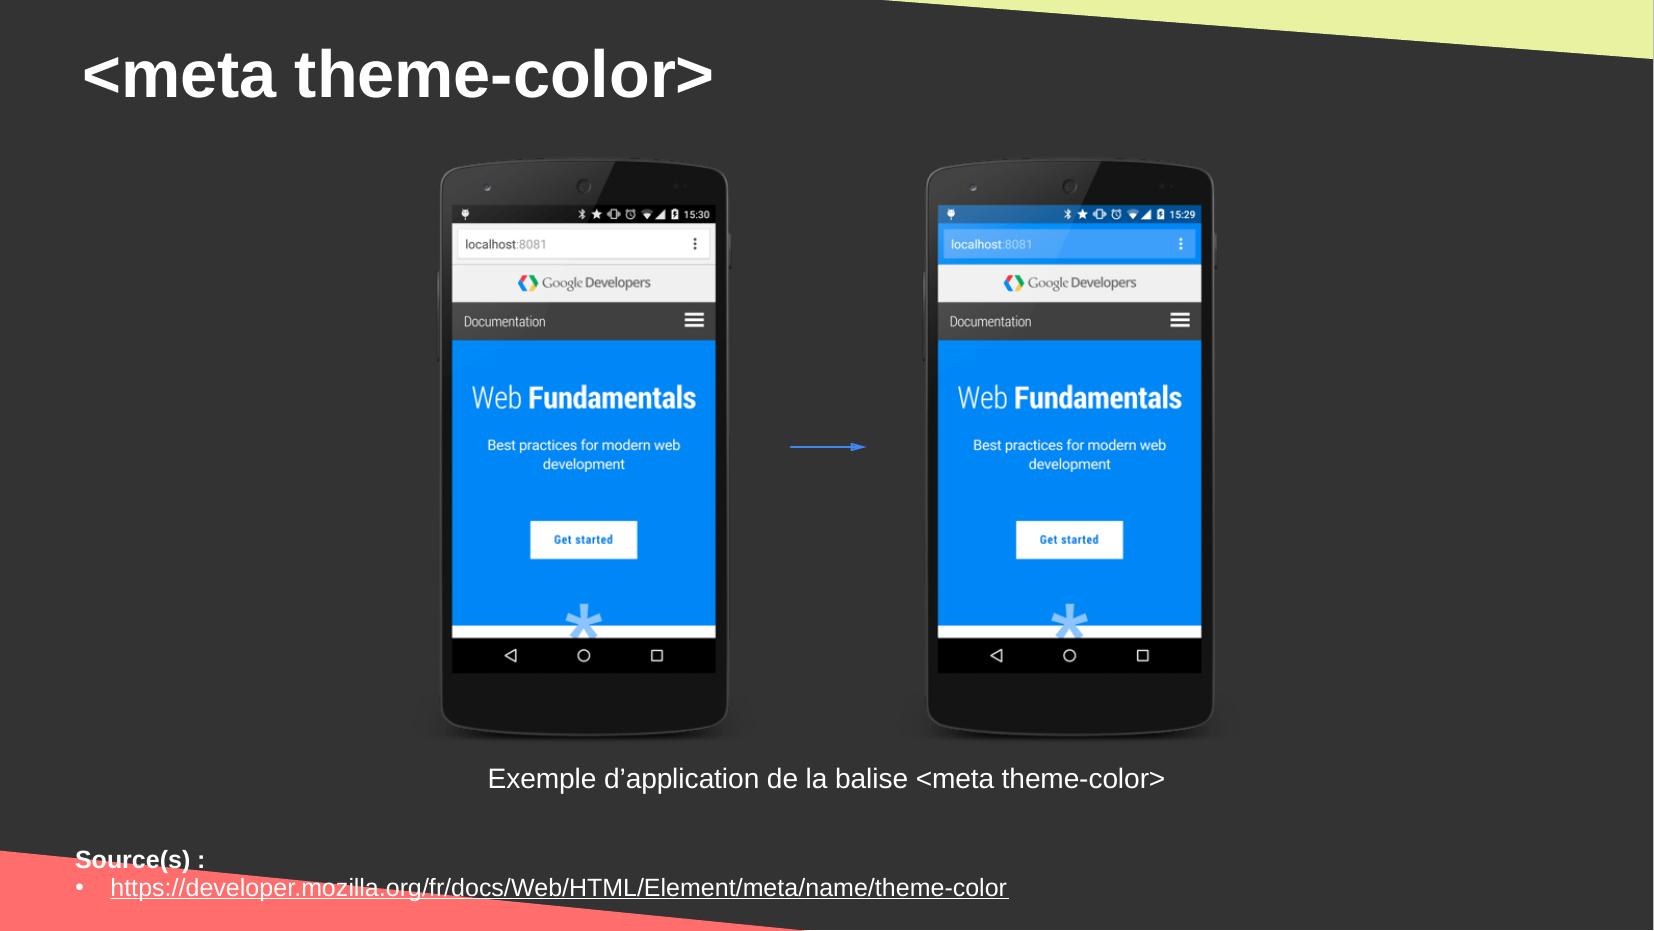

# <meta theme-color>
Exemple d’application de la balise <meta theme-color>
Source(s) :
https://developer.mozilla.org/fr/docs/Web/HTML/Element/meta/name/theme-color